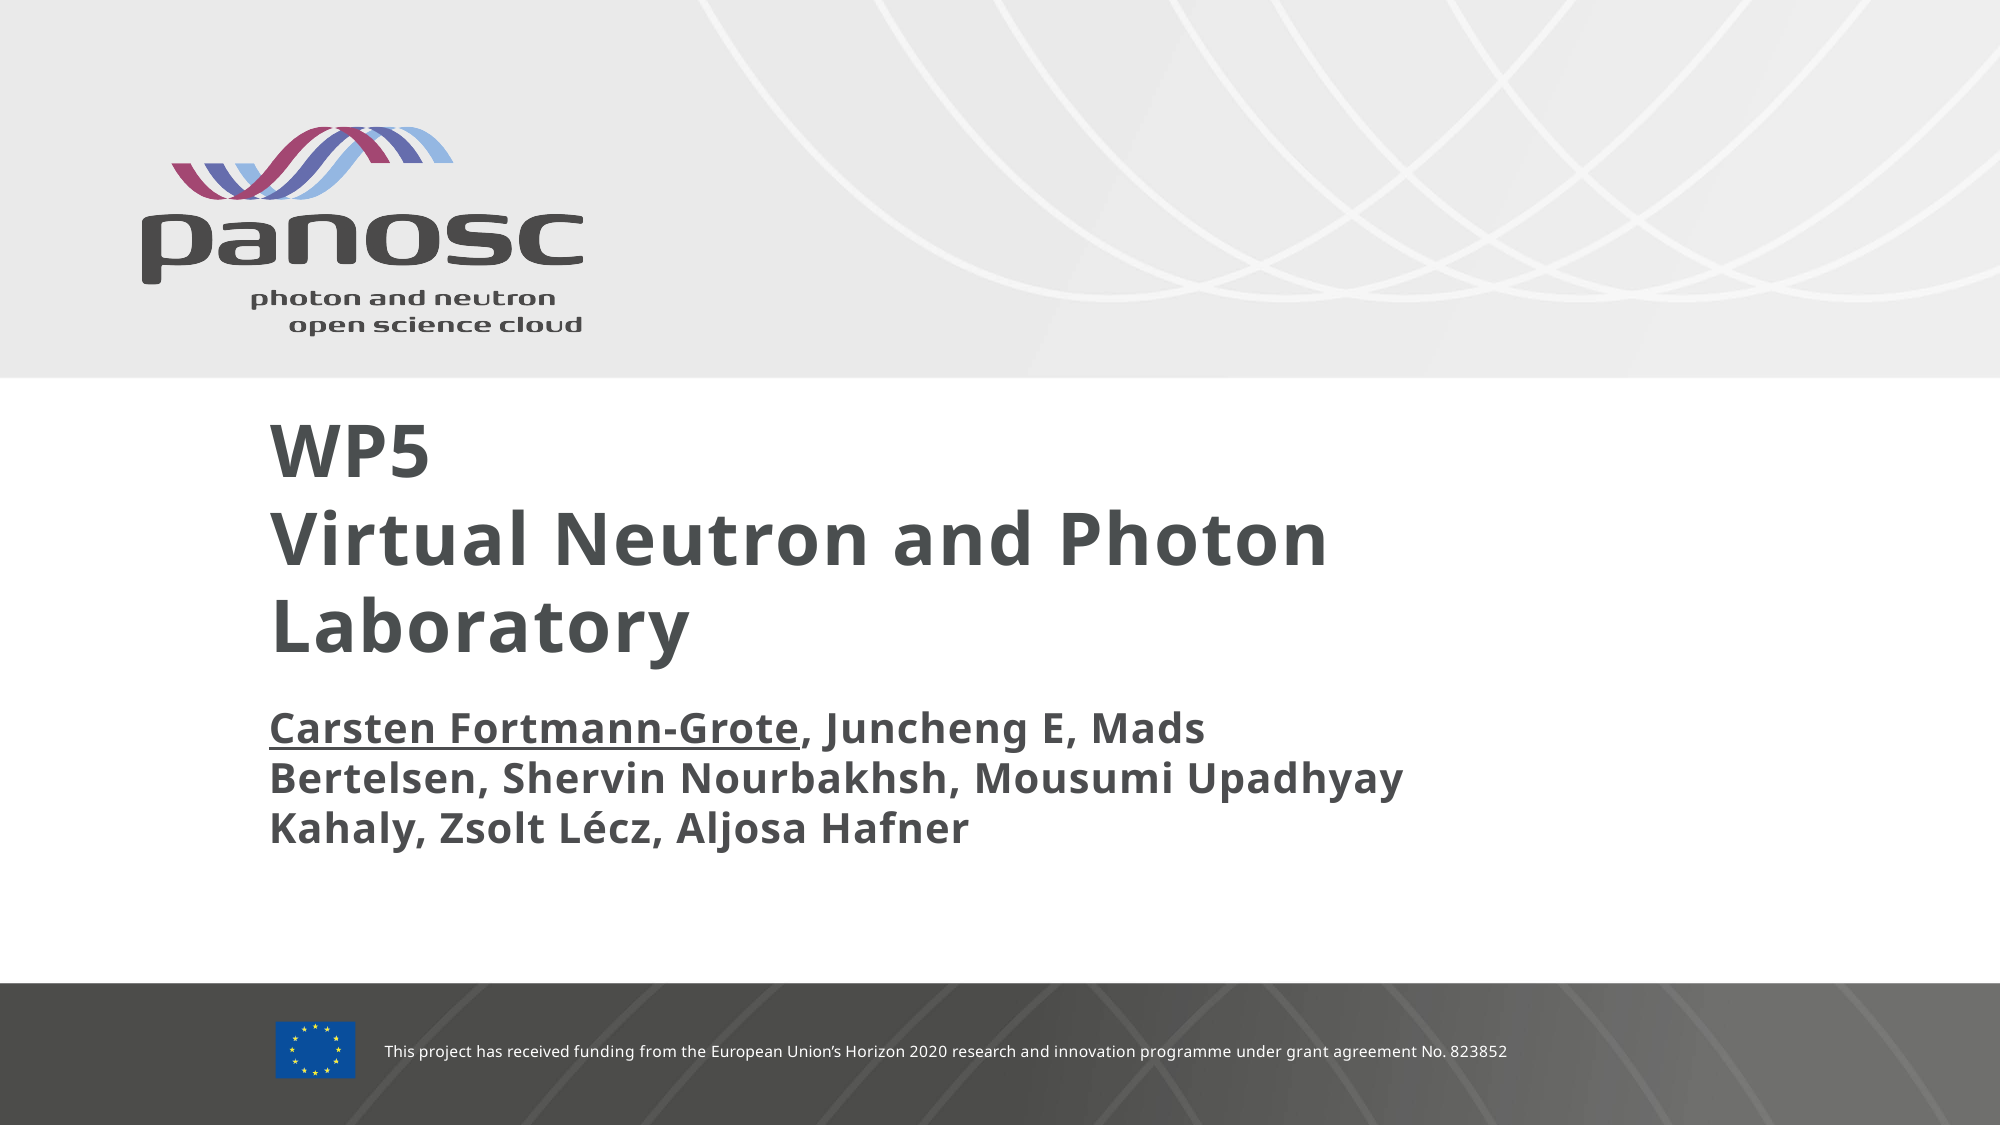

WP5
Virtual Neutron and Photon Laboratory
Carsten Fortmann-Grote, Juncheng E, Mads Bertelsen, Shervin Nourbakhsh, Mousumi Upadhyay Kahaly, Zsolt Lécz, Aljosa Hafner